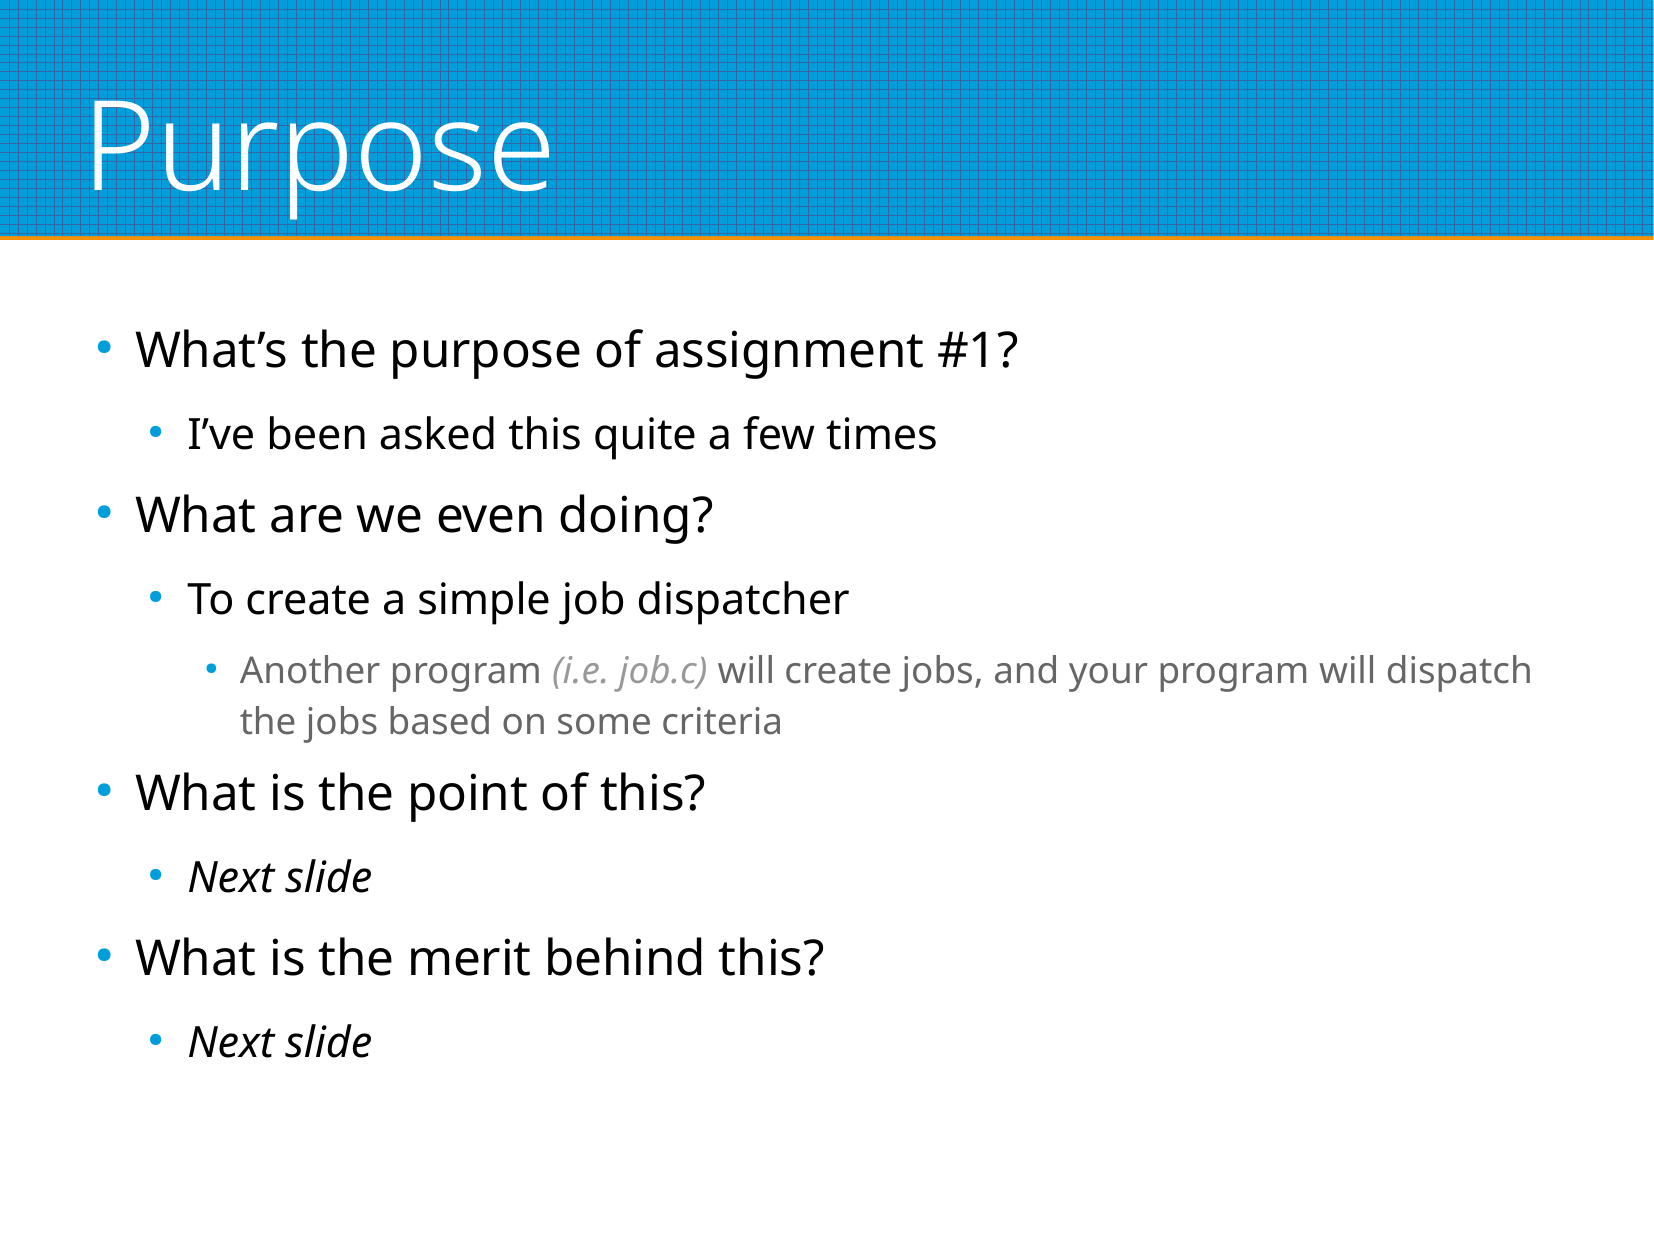

# Purpose
What’s the purpose of assignment #1?
I’ve been asked this quite a few times
What are we even doing?
To create a simple job dispatcher
Another program (i.e. job.c) will create jobs, and your program will dispatch the jobs based on some criteria
What is the point of this?
Next slide
What is the merit behind this?
Next slide